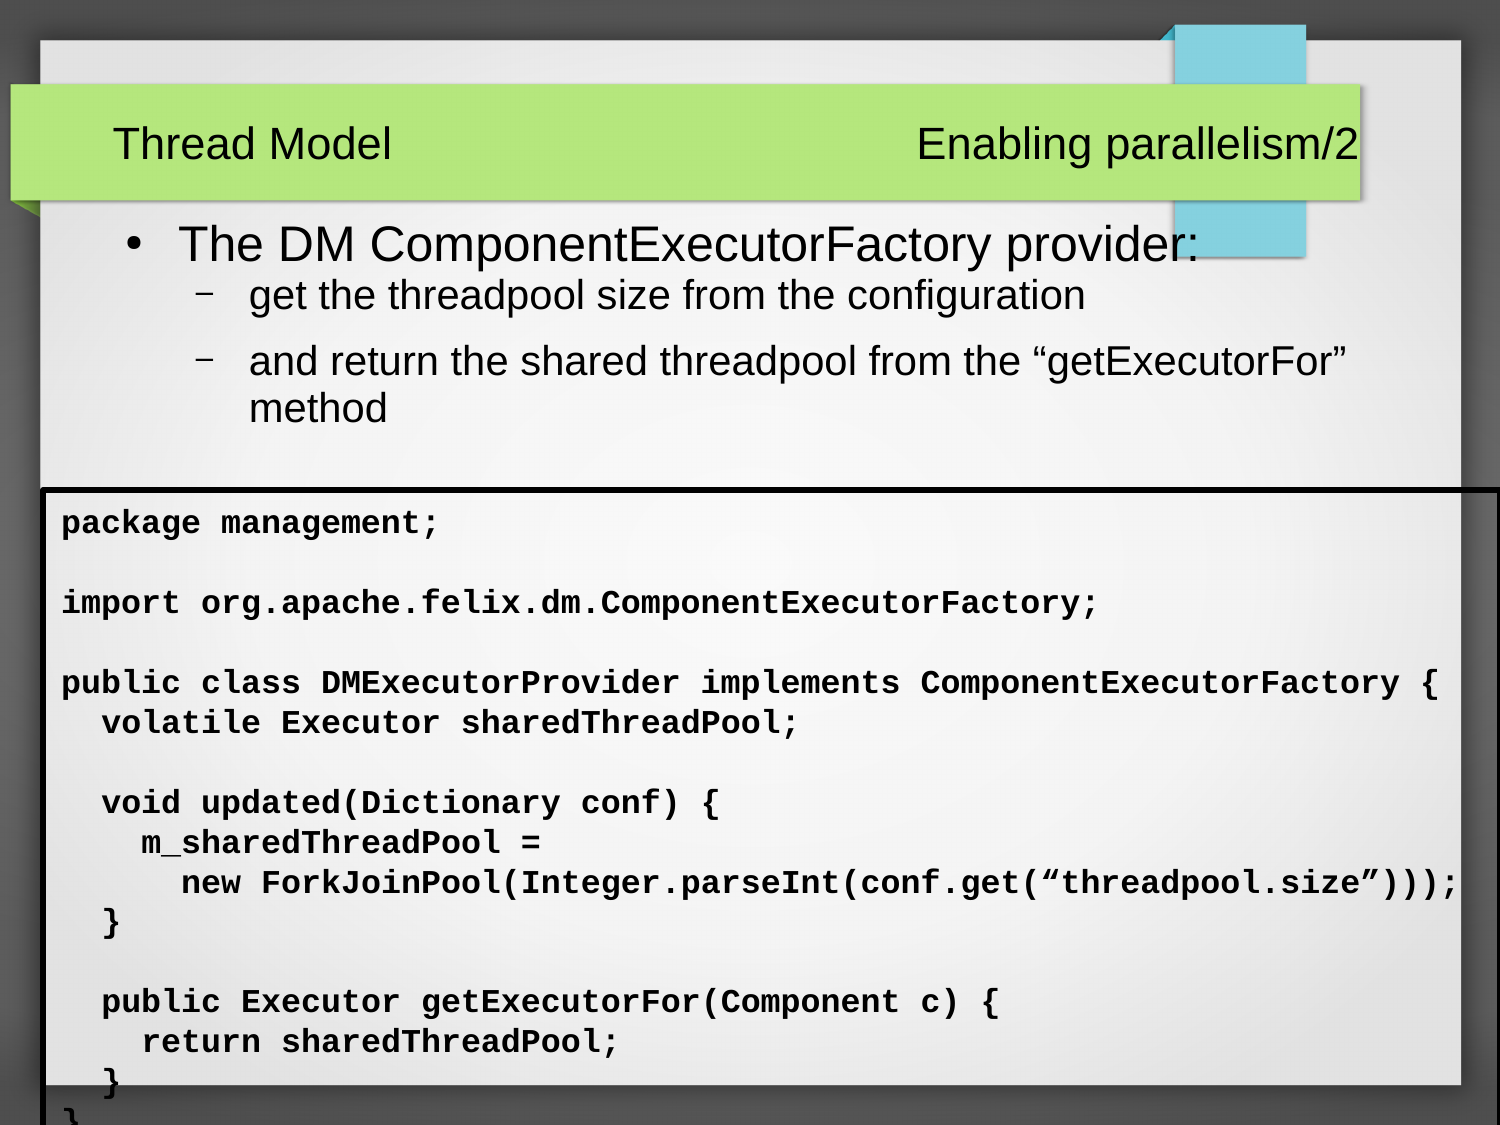

# Thread Model Enabling parallelism/2
The DM ComponentExecutorFactory provider:
get the threadpool size from the configuration
and return the shared threadpool from the “getExecutorFor” method
package management;
import org.apache.felix.dm.ComponentExecutorFactory;
public class DMExecutorProvider implements ComponentExecutorFactory {
 volatile Executor sharedThreadPool;
 void updated(Dictionary conf) {
 m_sharedThreadPool =
 new ForkJoinPool(Integer.parseInt(conf.get(“threadpool.size”)));
 }
 public Executor getExecutorFor(Component c) {
 return sharedThreadPool;
 }
}